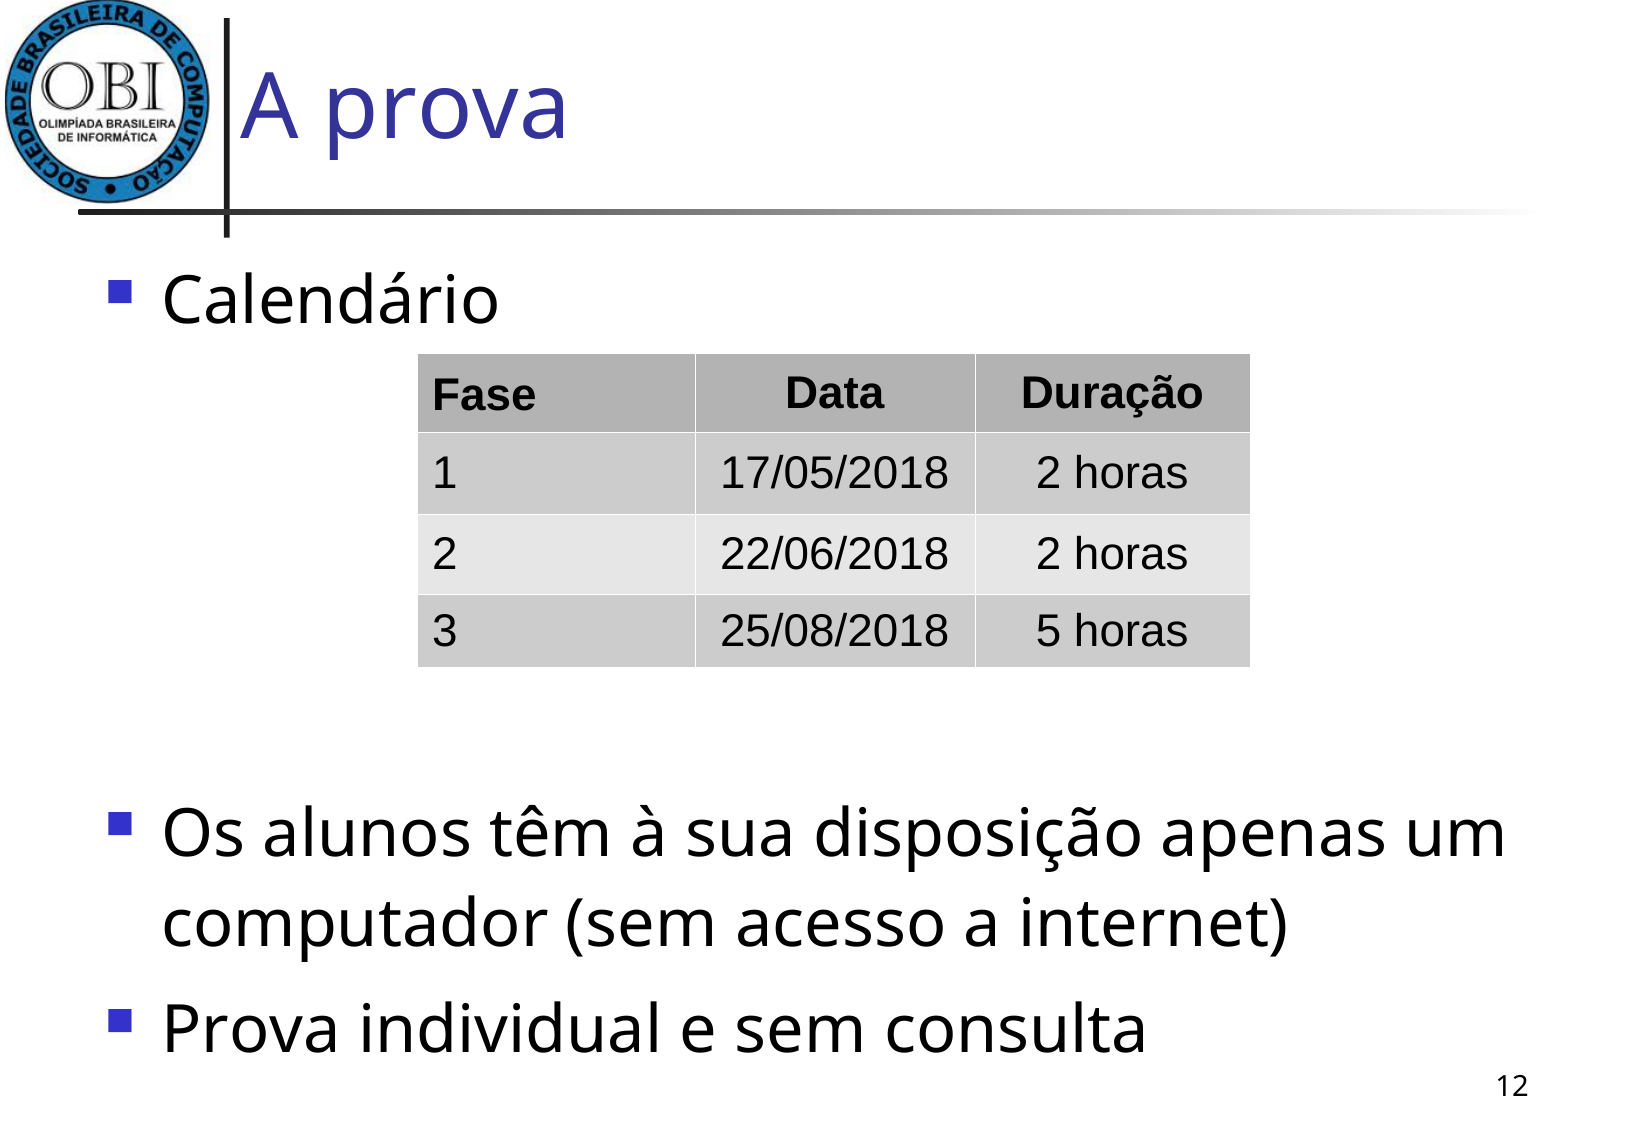

# A prova
Calendário
Os alunos têm à sua disposição apenas um computador (sem acesso a internet)
Prova individual e sem consulta
| Fase | Data | Duração |
| --- | --- | --- |
| 1 | 17/05/2018 | 2 horas |
| 2 | 22/06/2018 | 2 horas |
| 3 | 25/08/2018 | 5 horas |